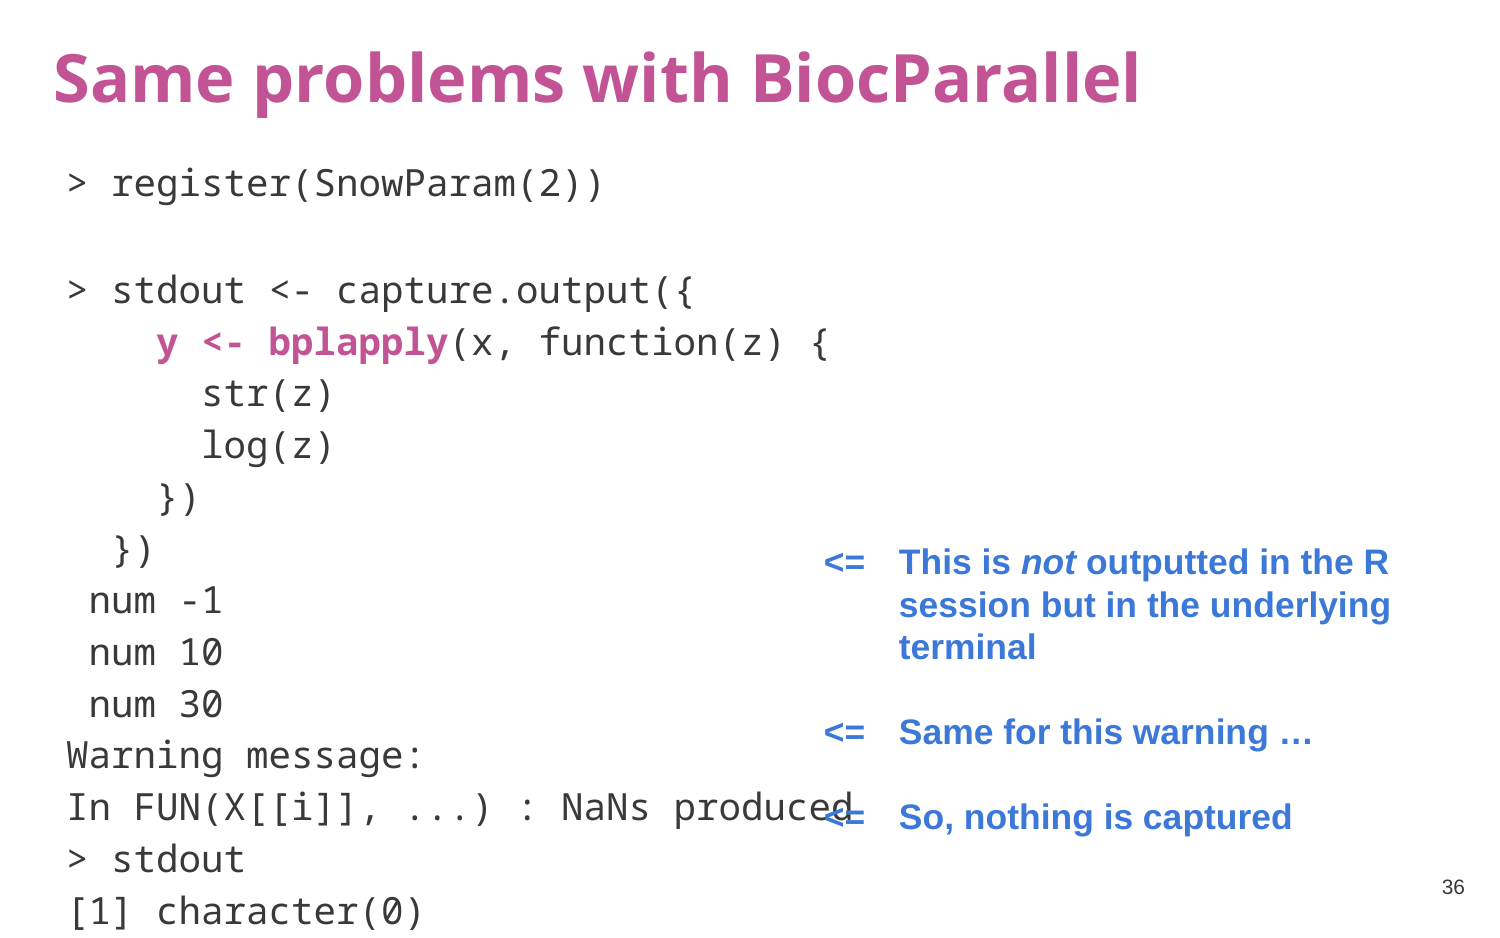

# Same problems with BiocParallel
> register(SnowParam(2)) ‎
> stdout <- capture.output({
 y <- bplapply(x, function(z) {
 str(z)
 log(z)
 })
 })
 num -1
 num 10
 num 30
Warning message:
In FUN(X[[i]], ...) : NaNs produced
> stdout
[1] character(0)
<=	This is not outputted in the R
session but in the underlying
terminal
<=	Same for this warning …
<=	So, nothing is captured